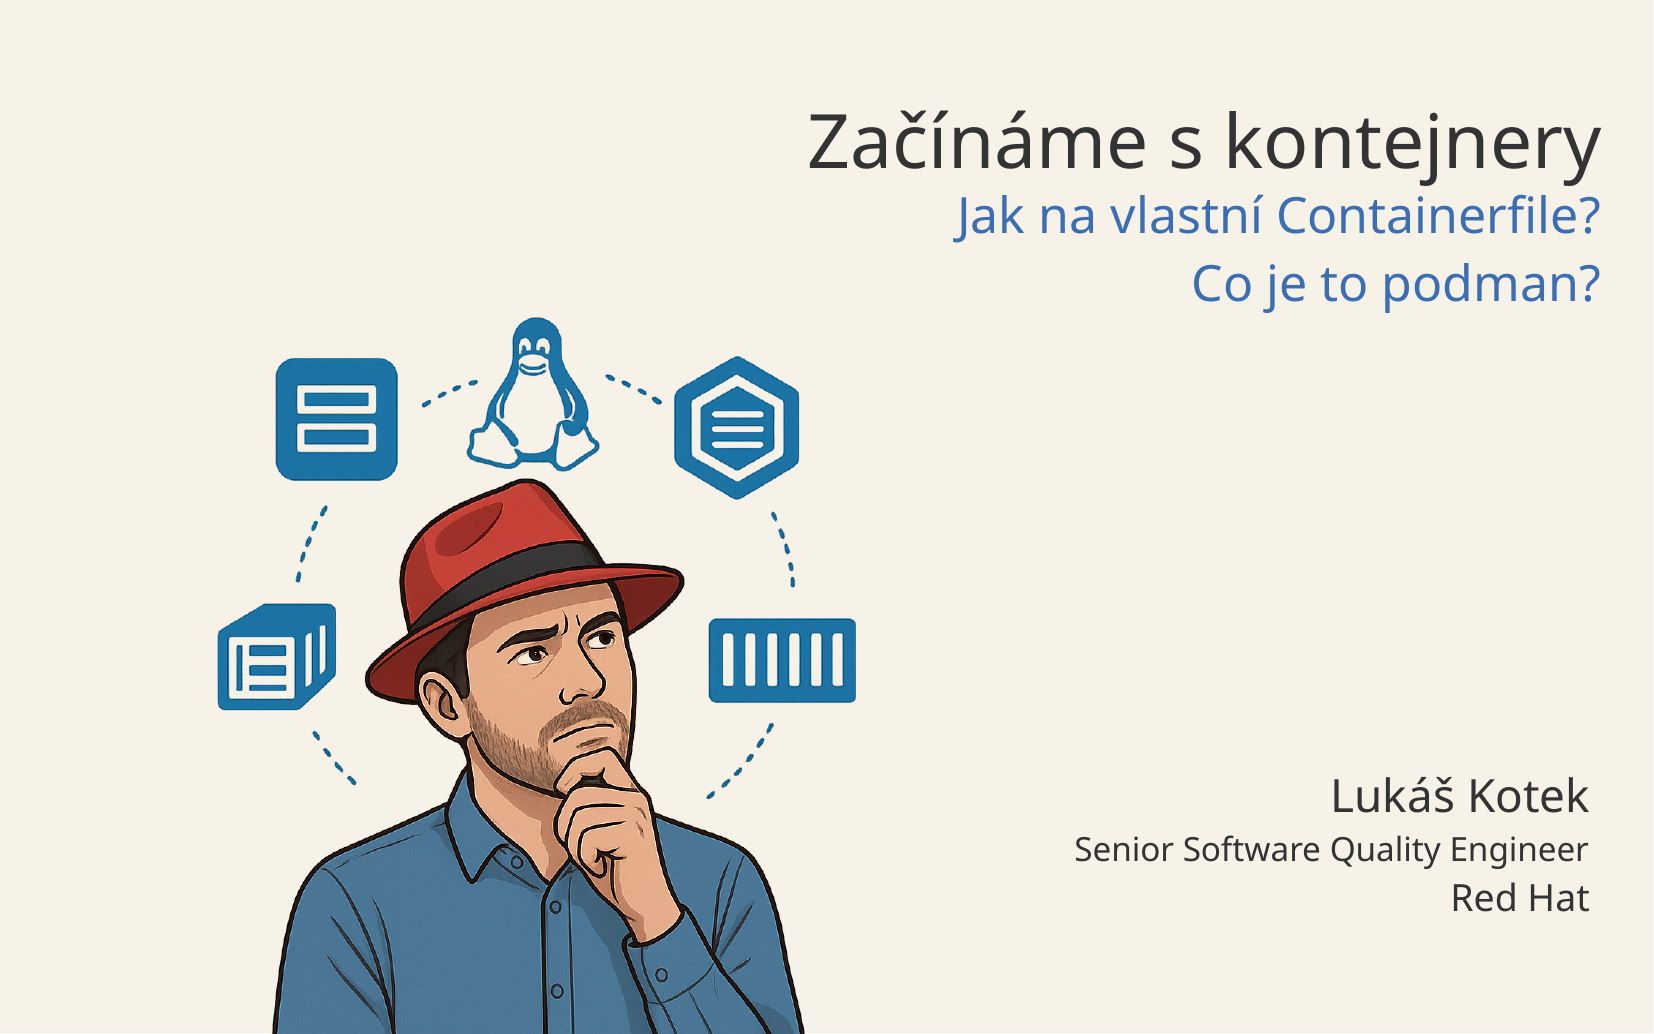

Začínáme s kontejnery
# Jak na vlastní Containerfile? Co je to podman?
Lukáš Kotek
Senior Software Quality Engineer
Red Hat